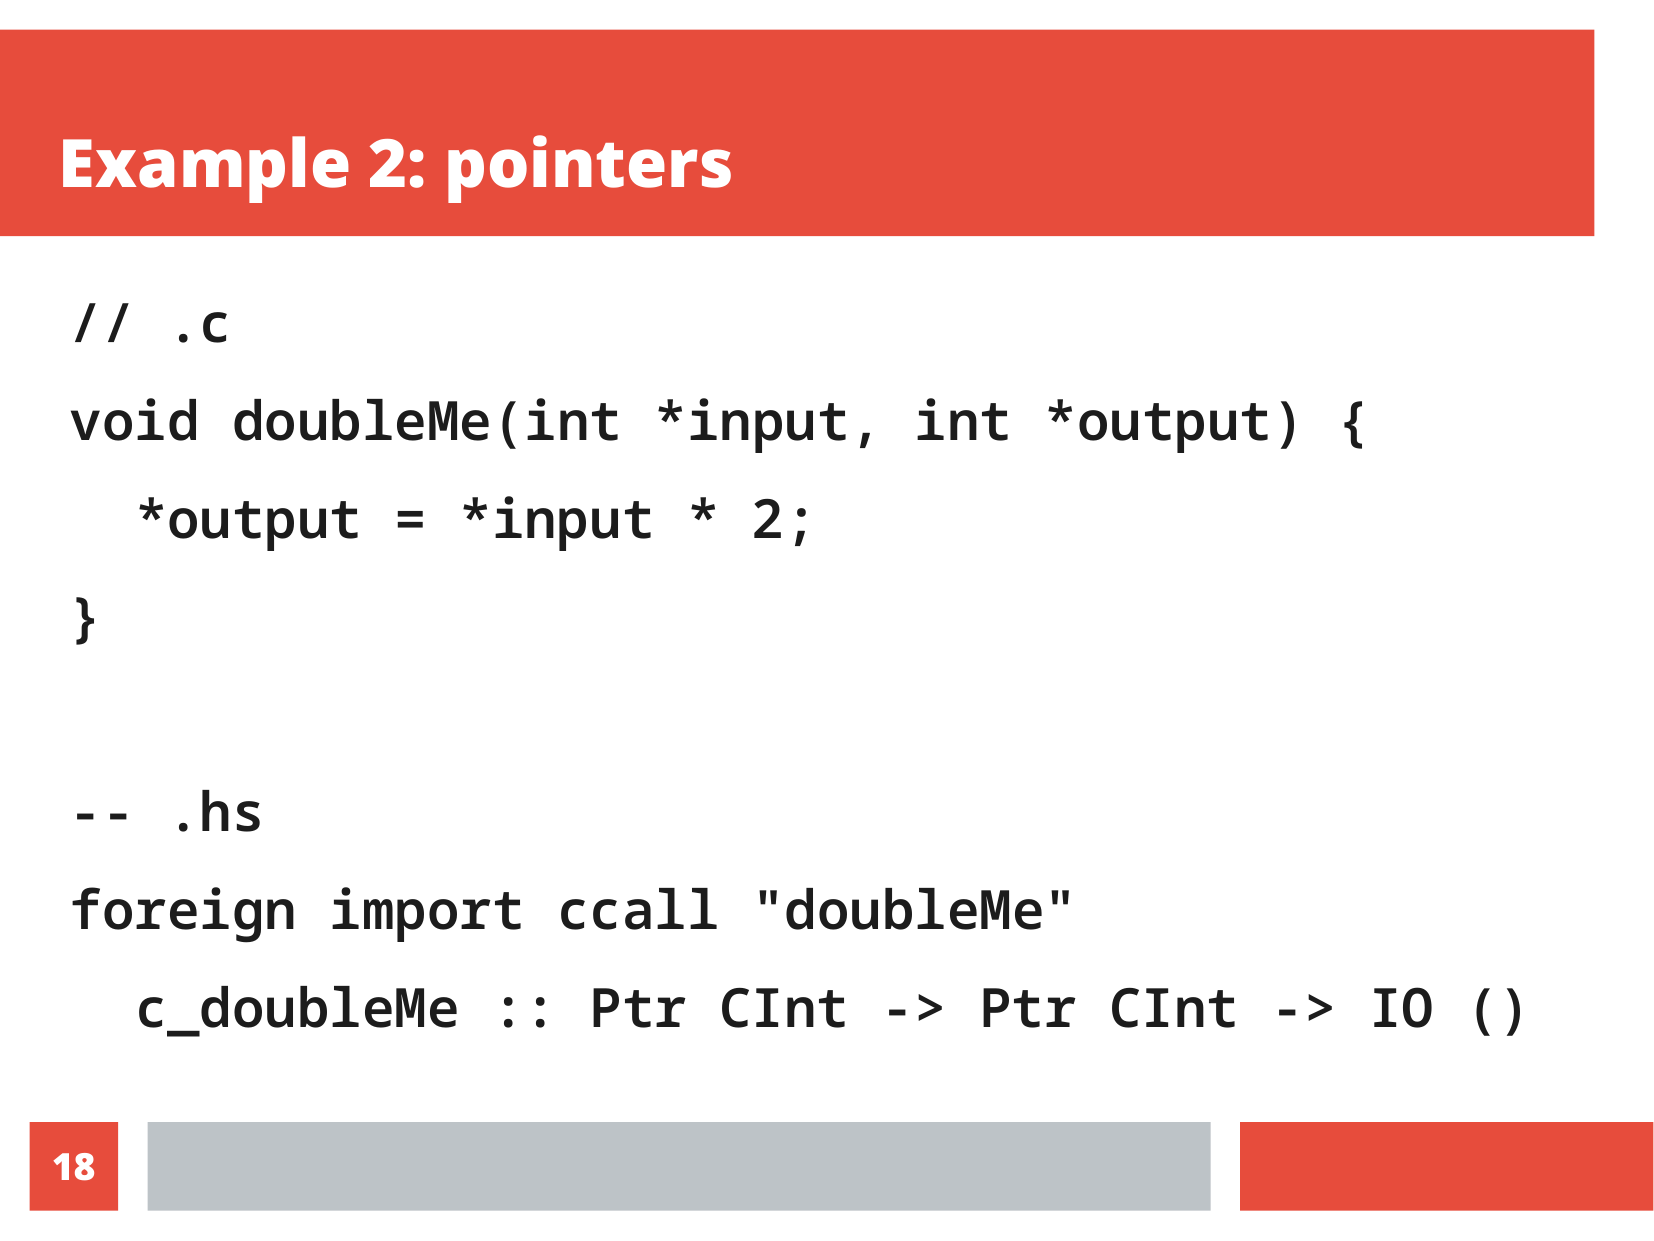

# Example 2: pointers
// .c
void doubleMe(int *input, int *output) {
 *output = *input * 2;
}
-- .hs
foreign import ccall "doubleMe"
 c_doubleMe :: Ptr CInt -> Ptr CInt -> IO ()
18